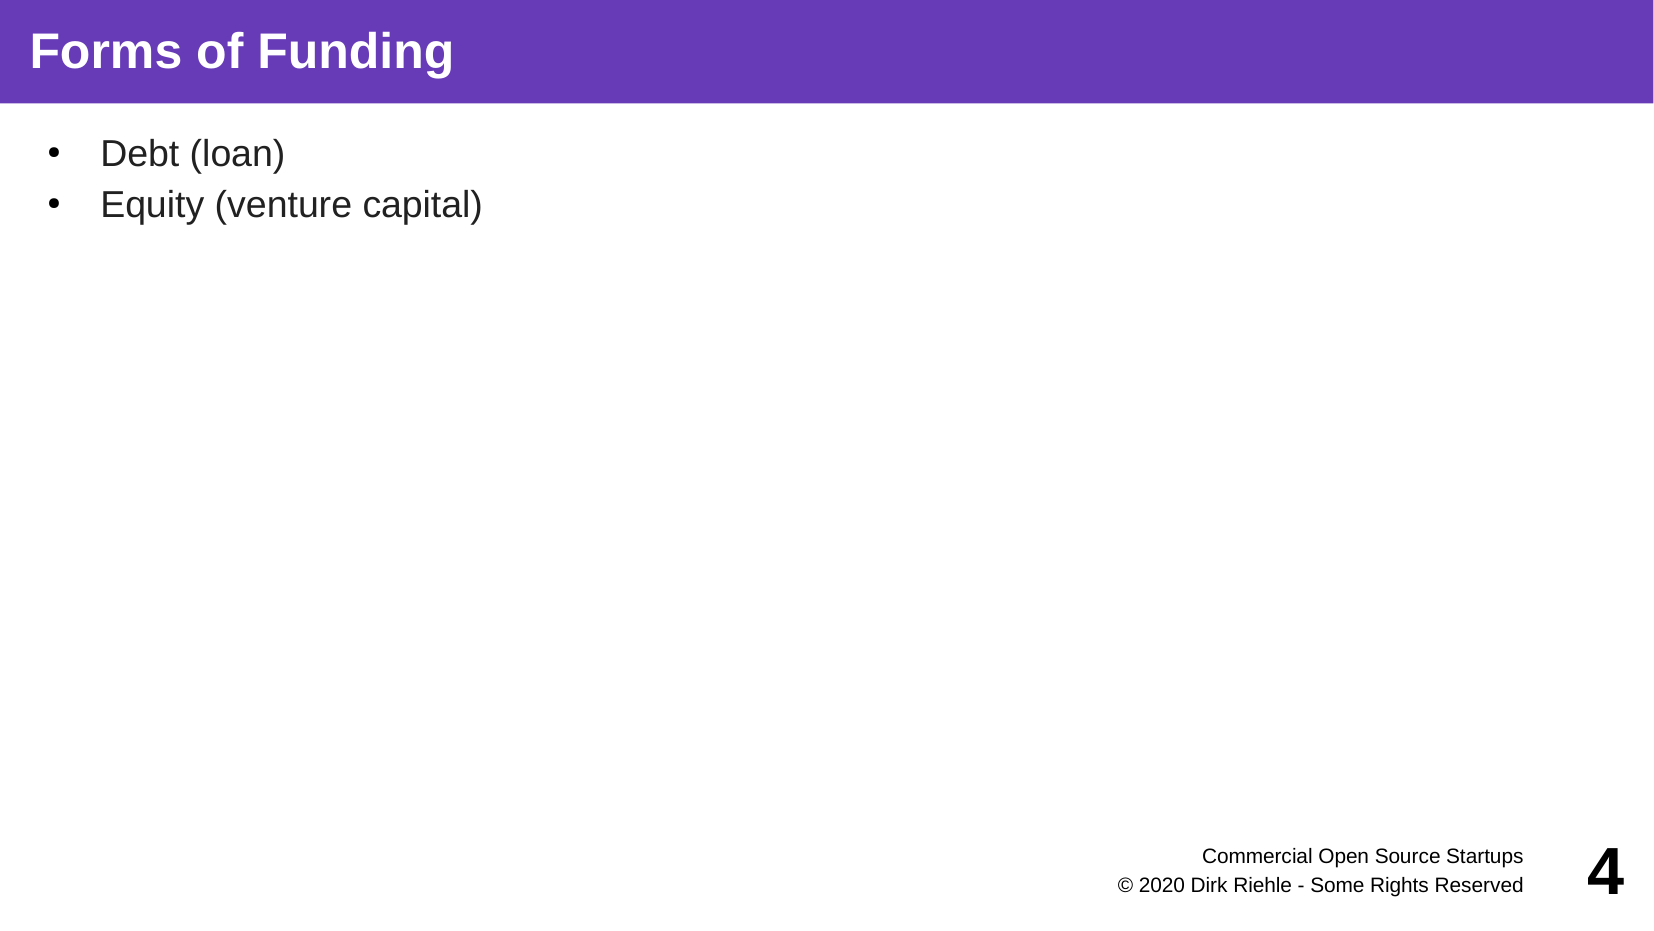

# Forms of Funding
Debt (loan)
Equity (venture capital)
Commercial Open Source Startups
4
© 2020 Dirk Riehle - Some Rights Reserved